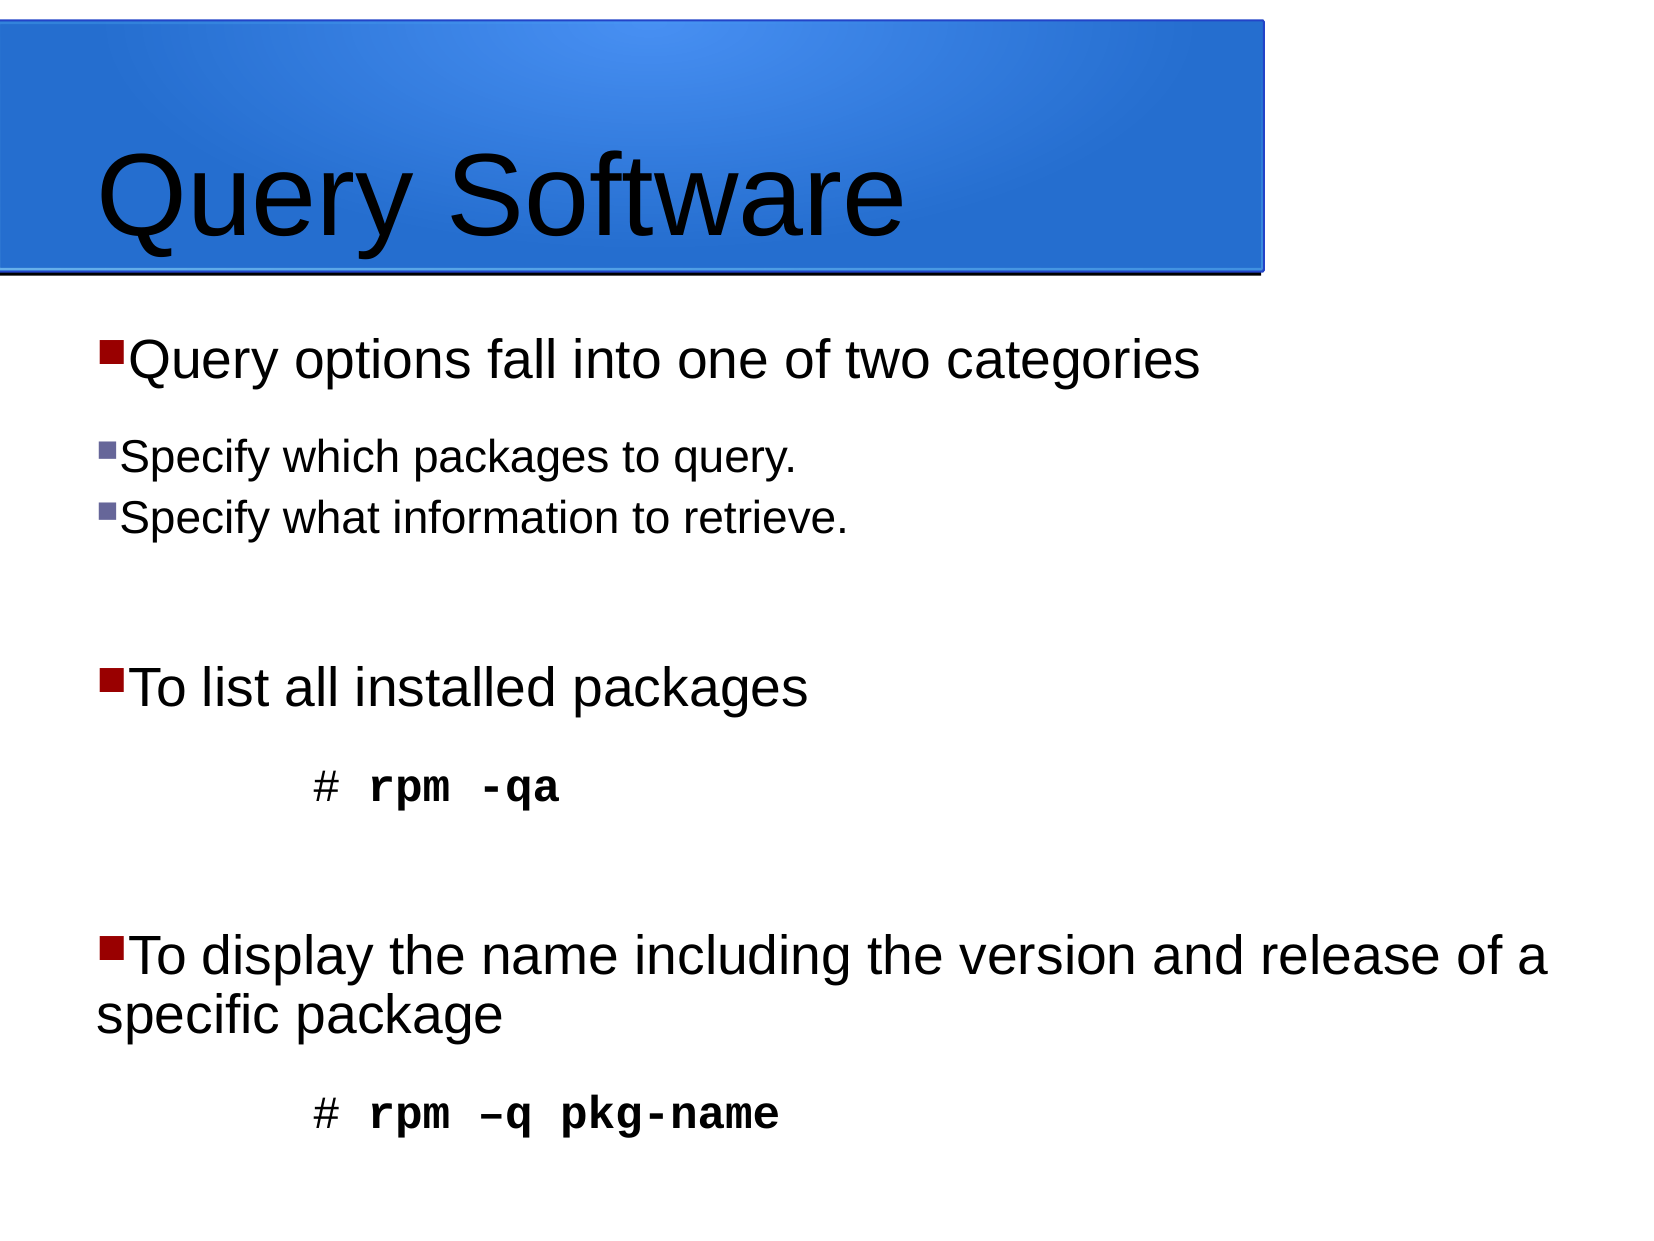

# Query Software
Query options fall into one of two categories
Specify which packages to query.
Specify what information to retrieve.
To list all installed packages
# rpm -qa
To display the name including the version and release of a specific package
# rpm –q pkg-name